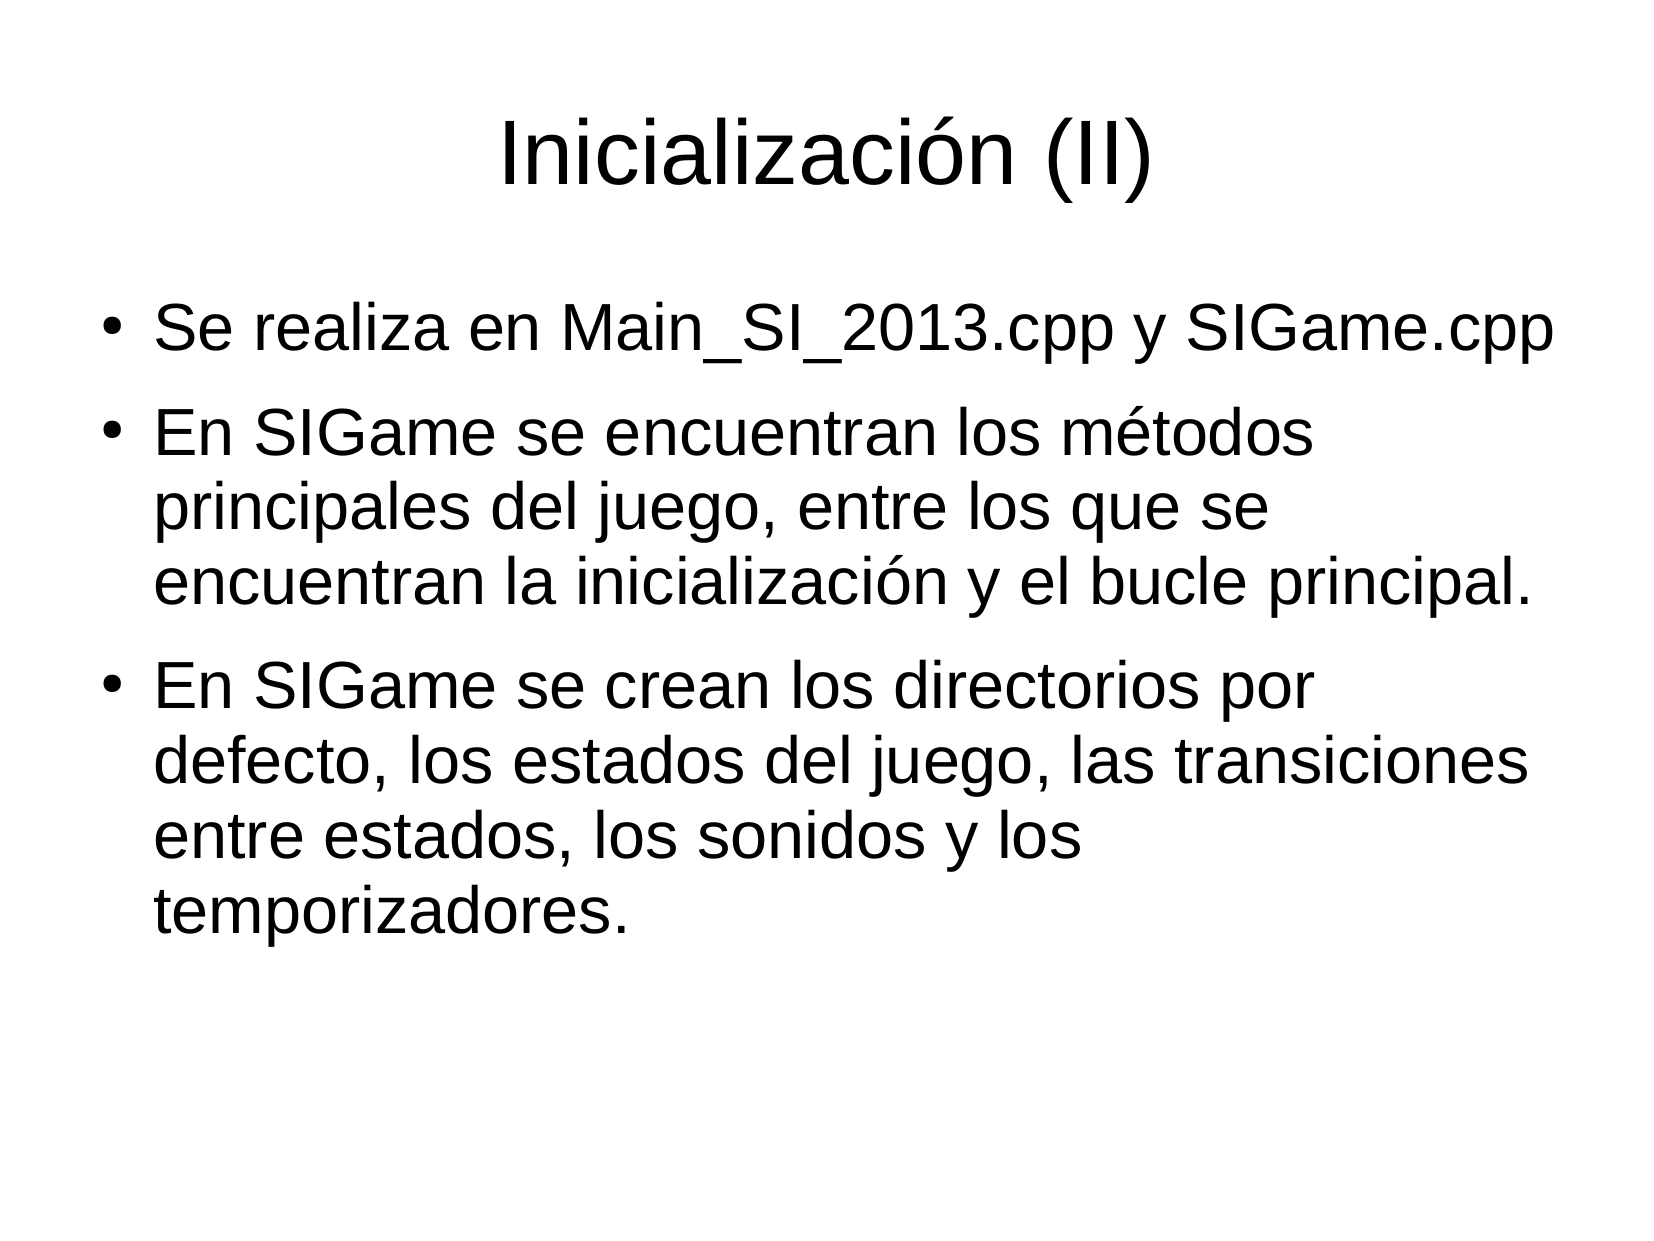

# Inicialización (II)
Se realiza en Main_SI_2013.cpp y SIGame.cpp
En SIGame se encuentran los métodos principales del juego, entre los que se encuentran la inicialización y el bucle principal.
En SIGame se crean los directorios por defecto, los estados del juego, las transiciones entre estados, los sonidos y los temporizadores.